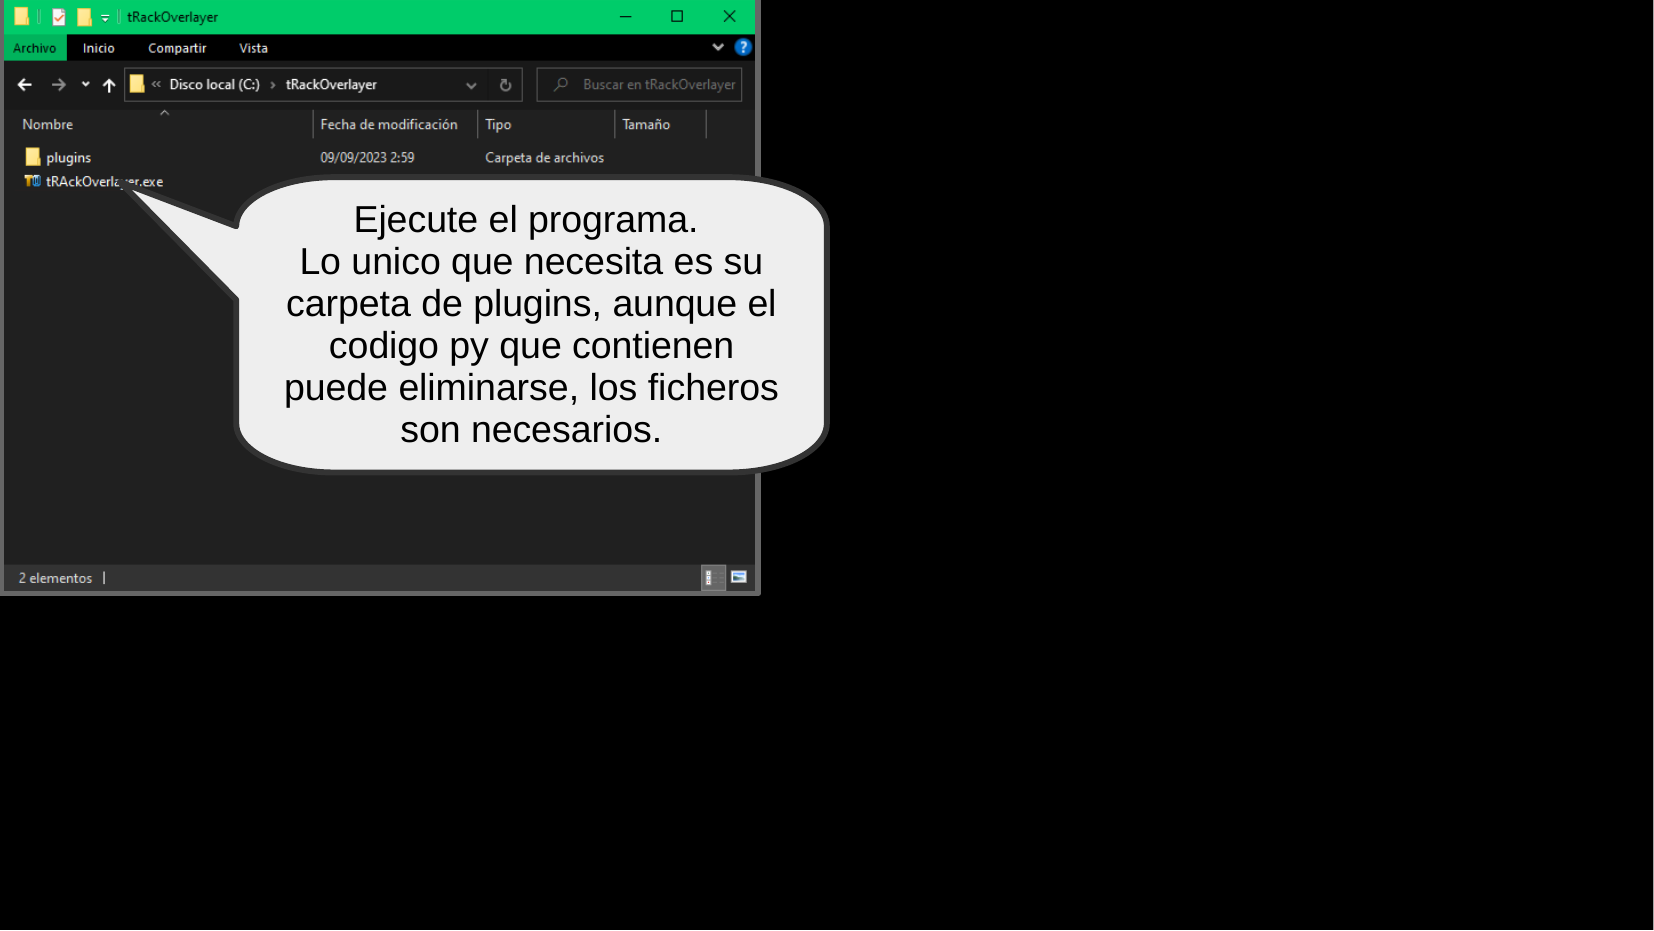

Ejecute el programa.
Lo unico que necesita es su carpeta de plugins, aunque el codigo py que contienen puede eliminarse, los ficheros son necesarios.